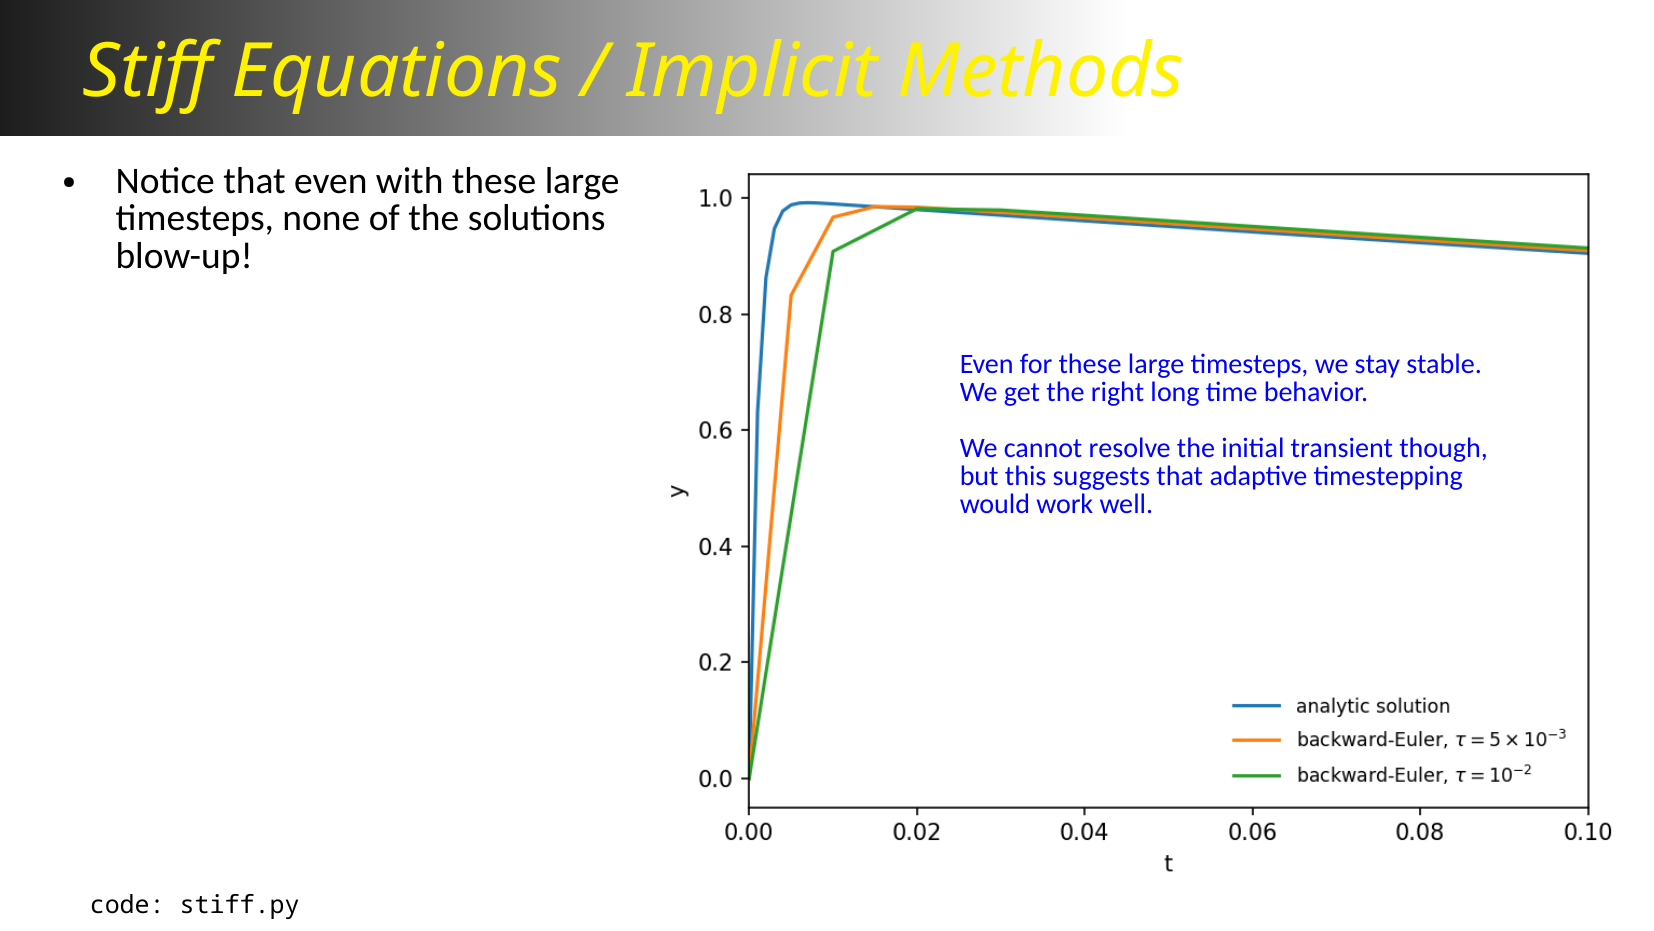

# Stiff Equations / Implicit Methods
Notice that even with these large timesteps, none of the solutions blow-up!
Even for these large timesteps, we stay stable. We get the right long time behavior.
We cannot resolve the initial transient though, but this suggests that adaptive timestepping would work well.
code: stiff.py